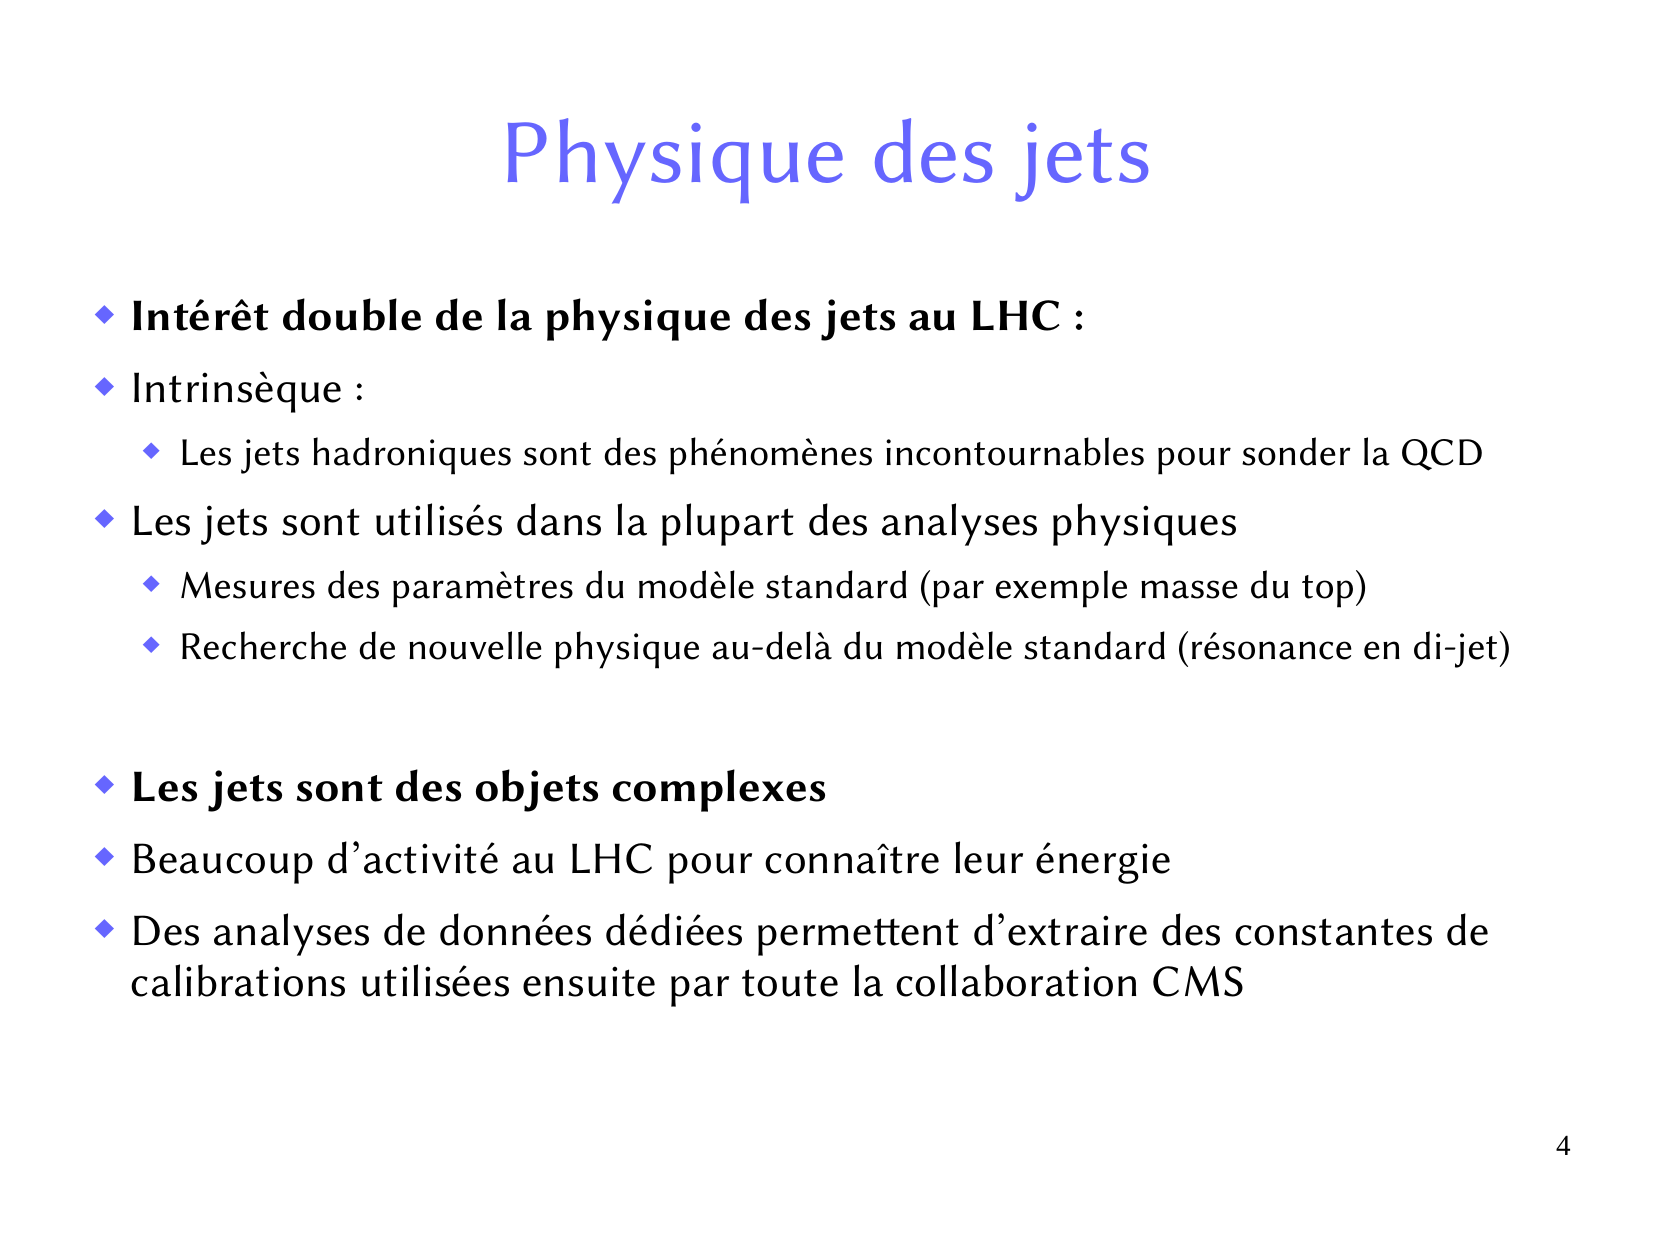

# Physique des jets
Intérêt double de la physique des jets au LHC :
Intrinsèque :
Les jets hadroniques sont des phénomènes incontournables pour sonder la QCD
Les jets sont utilisés dans la plupart des analyses physiques
Mesures des paramètres du modèle standard (par exemple masse du top)
Recherche de nouvelle physique au-delà du modèle standard (résonance en di-jet)
Les jets sont des objets complexes
Beaucoup d’activité au LHC pour connaître leur énergie
Des analyses de données dédiées permettent d’extraire des constantes de calibrations utilisées ensuite par toute la collaboration CMS
4